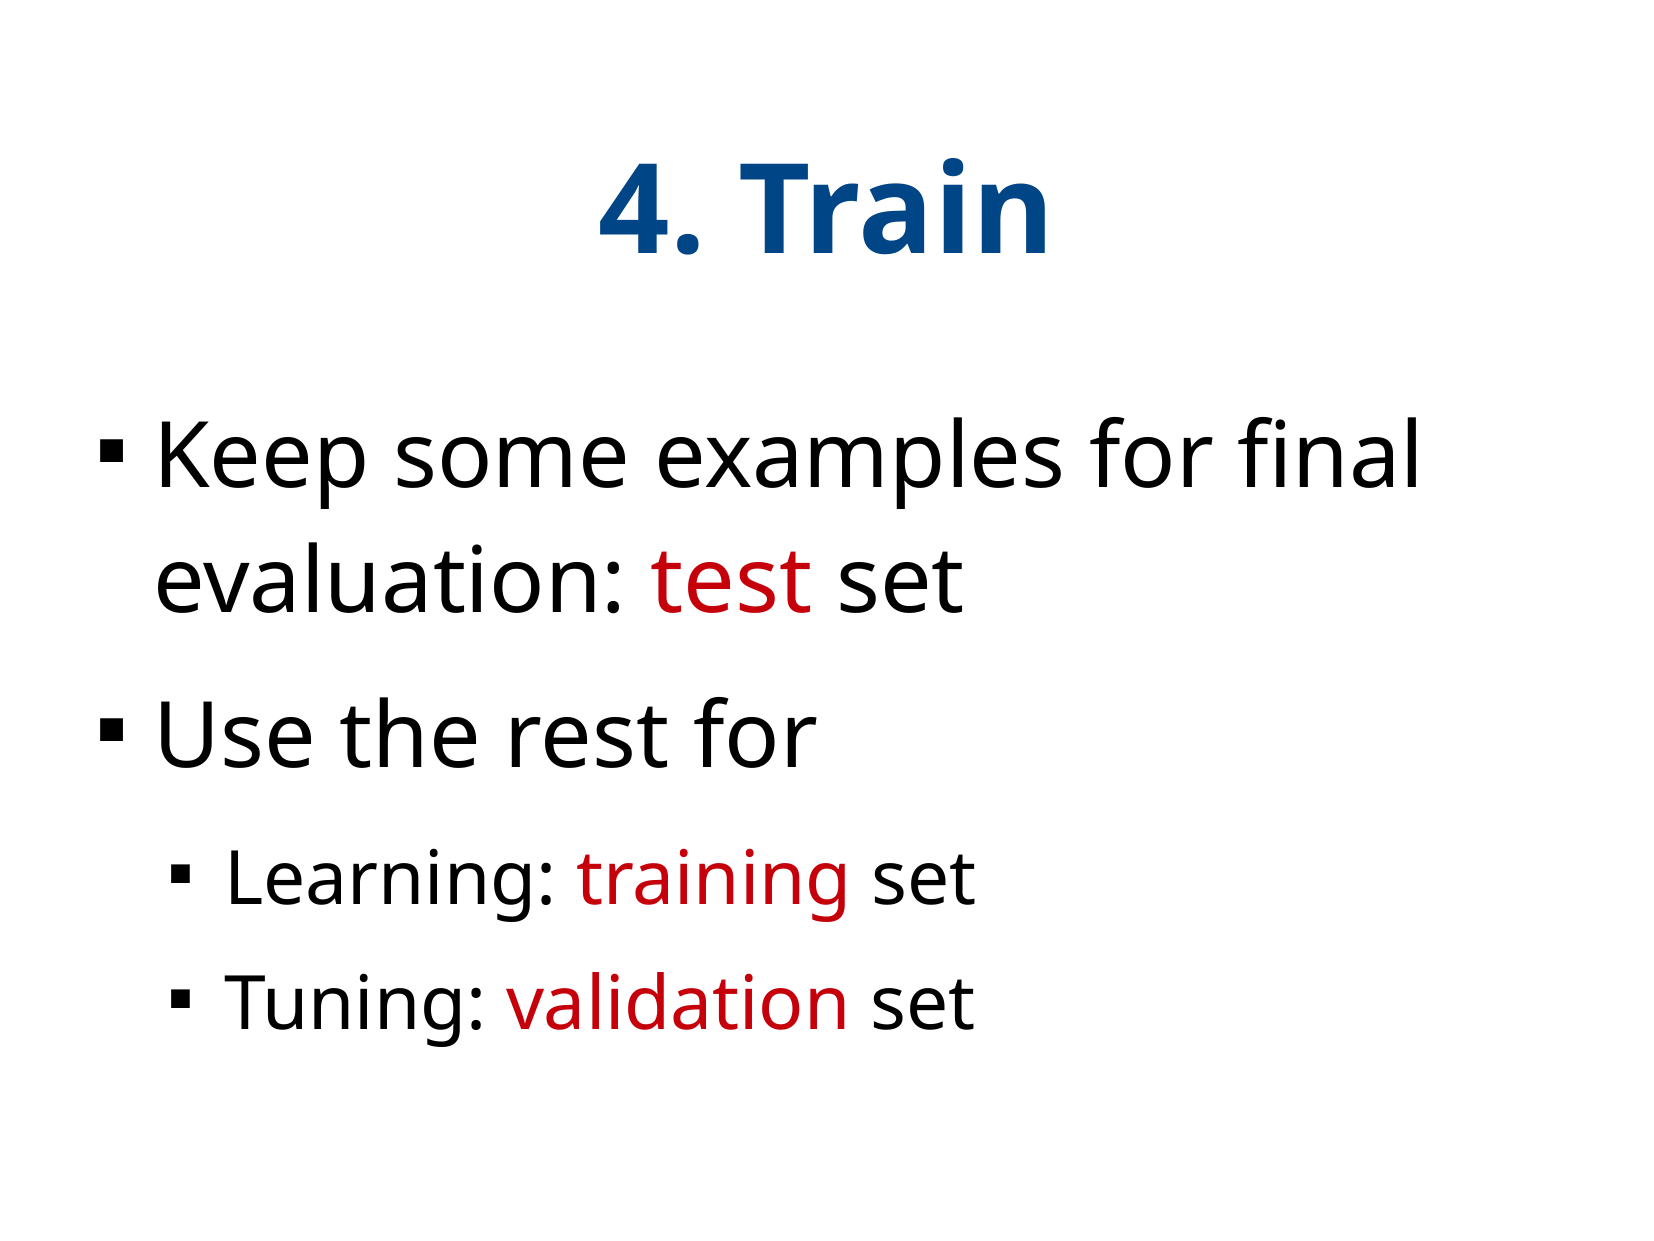

# 4. Train
Keep some examples for final evaluation: test set
Use the rest for
Learning: training set
Tuning: validation set